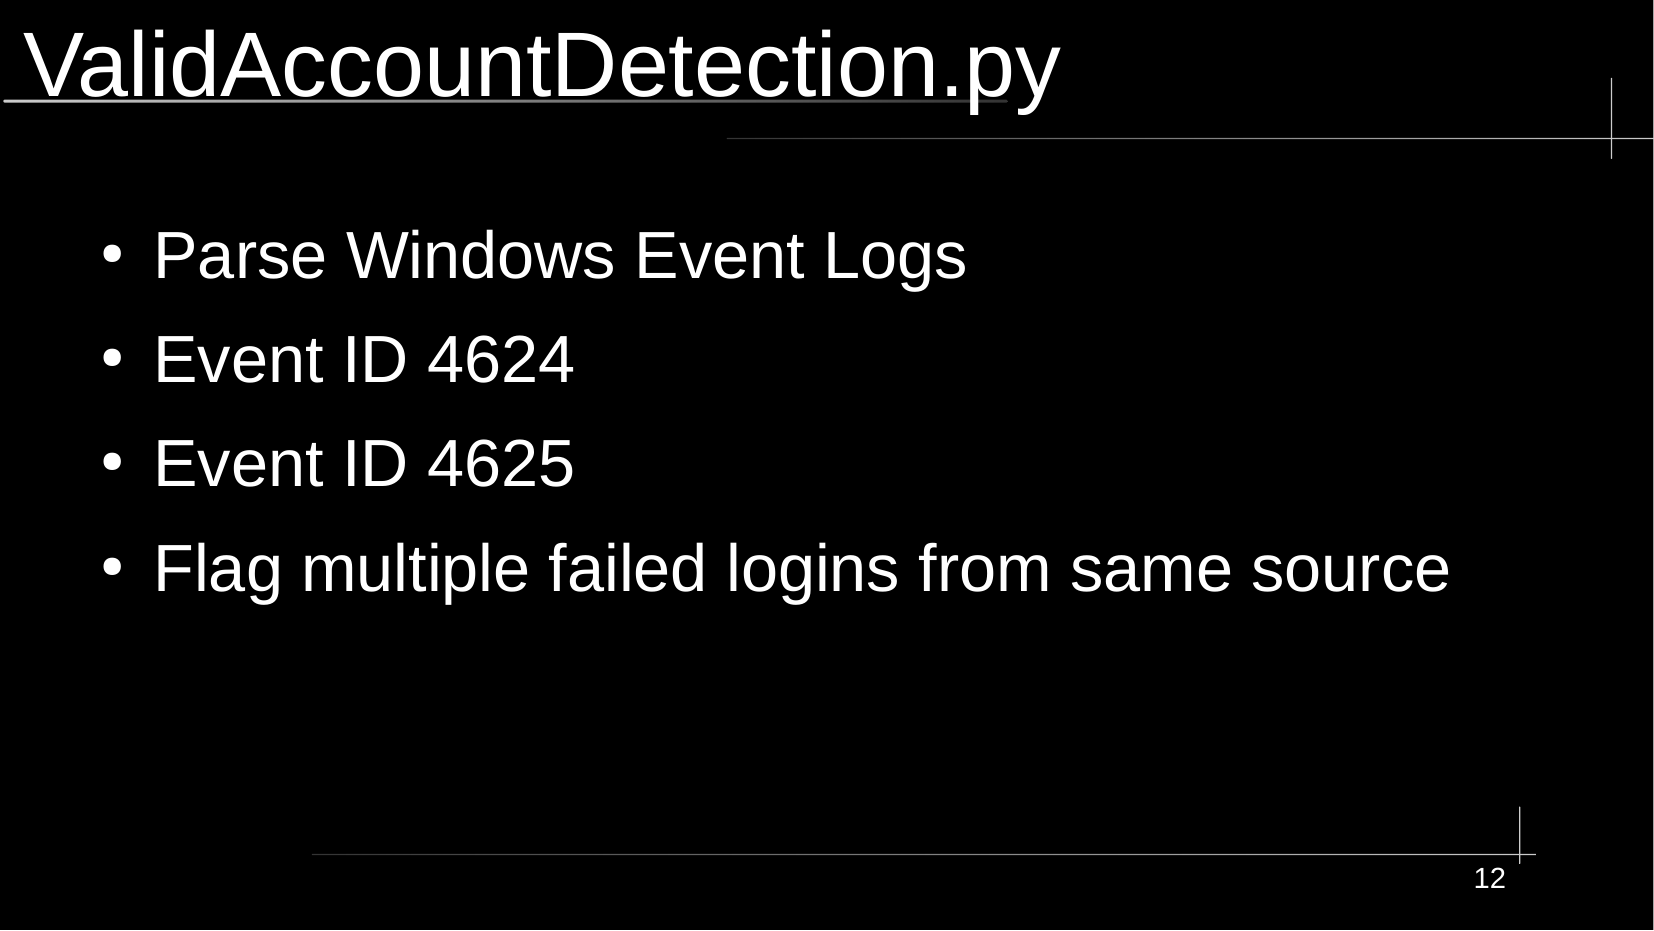

# ValidAccountDetection.py
Parse Windows Event Logs
Event ID 4624
Event ID 4625
Flag multiple failed logins from same source
12